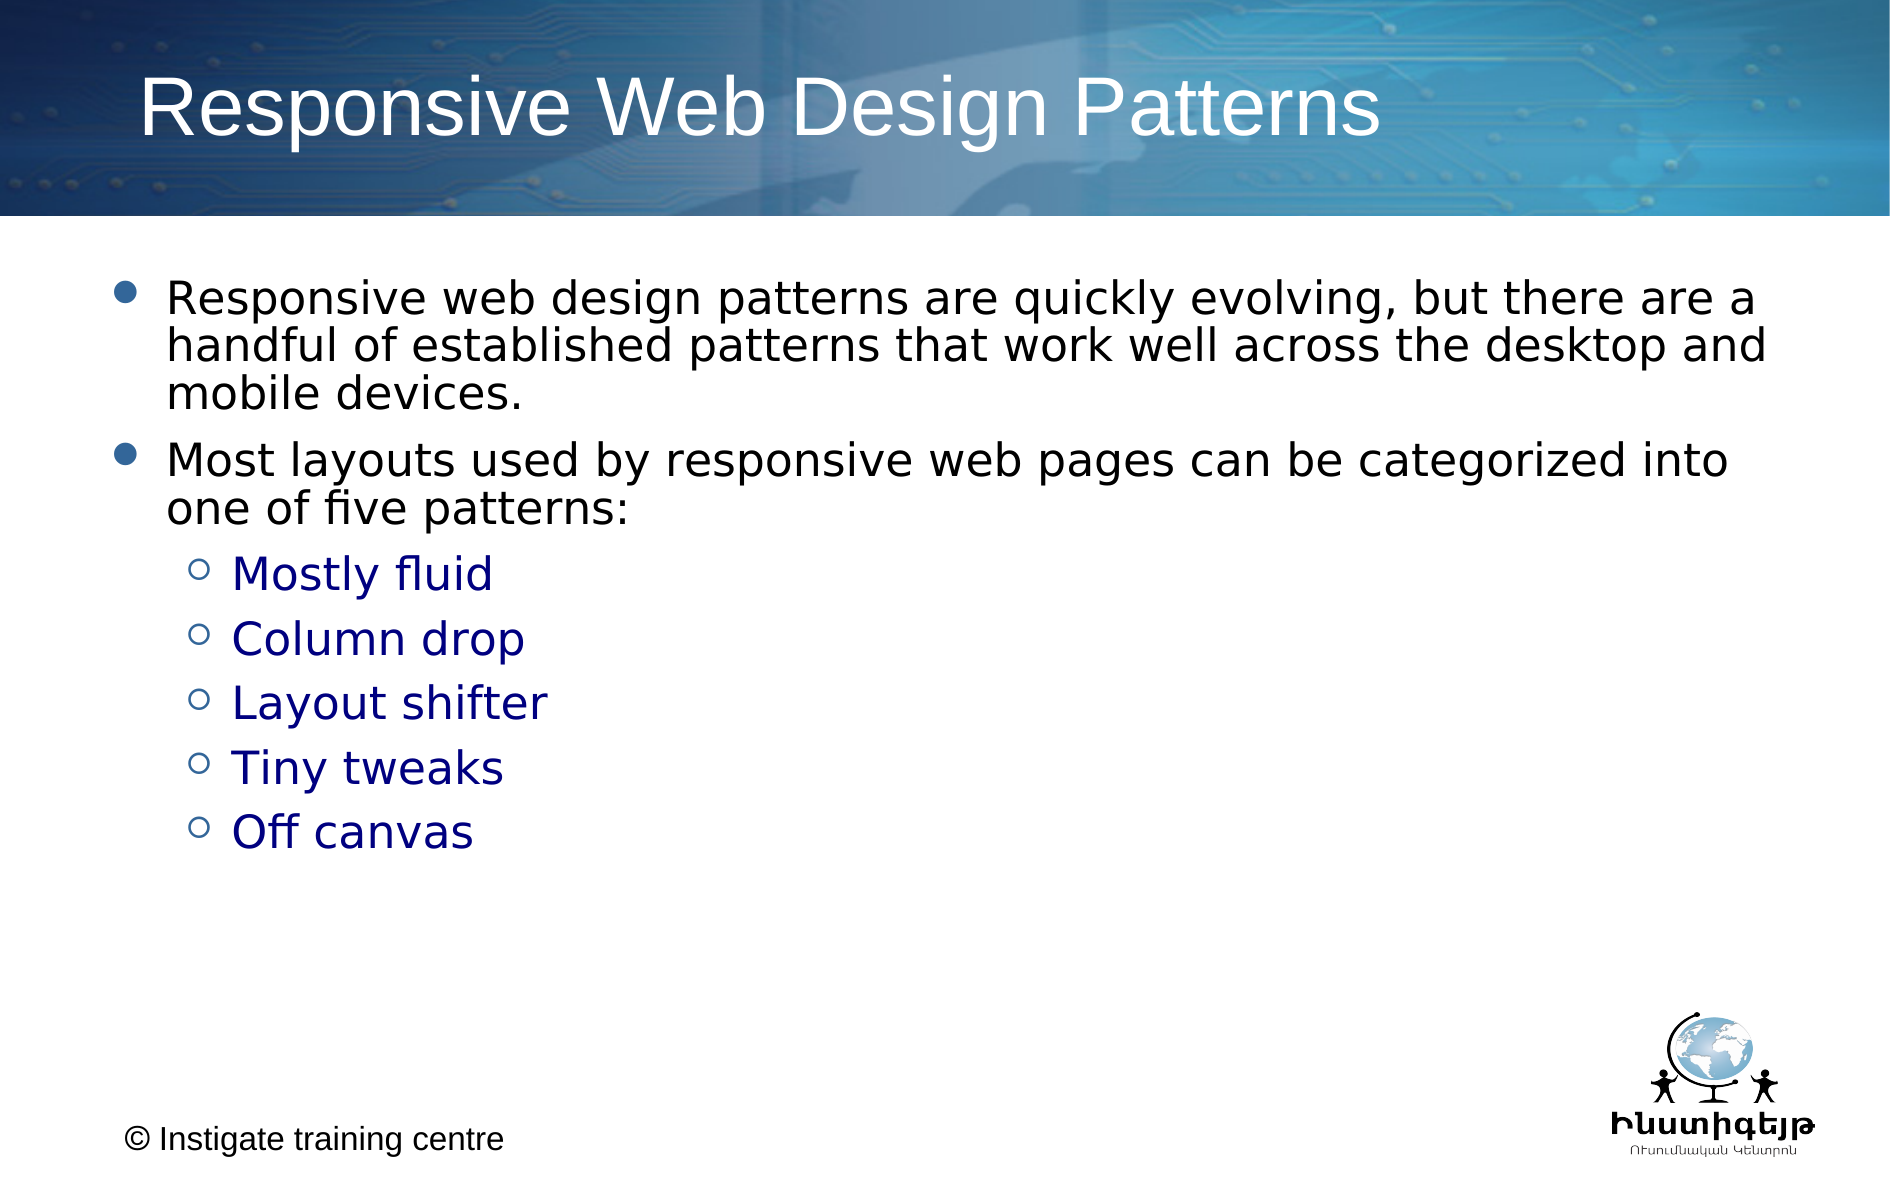

Responsive Web Design Patterns
# Responsive web design patterns are quickly evolving, but there are a handful of established patterns that work well across the desktop and mobile devices.
Most layouts used by responsive web pages can be categorized into one of five patterns:
Mostly fluid
Column drop
Layout shifter
Tiny tweaks
Off canvas